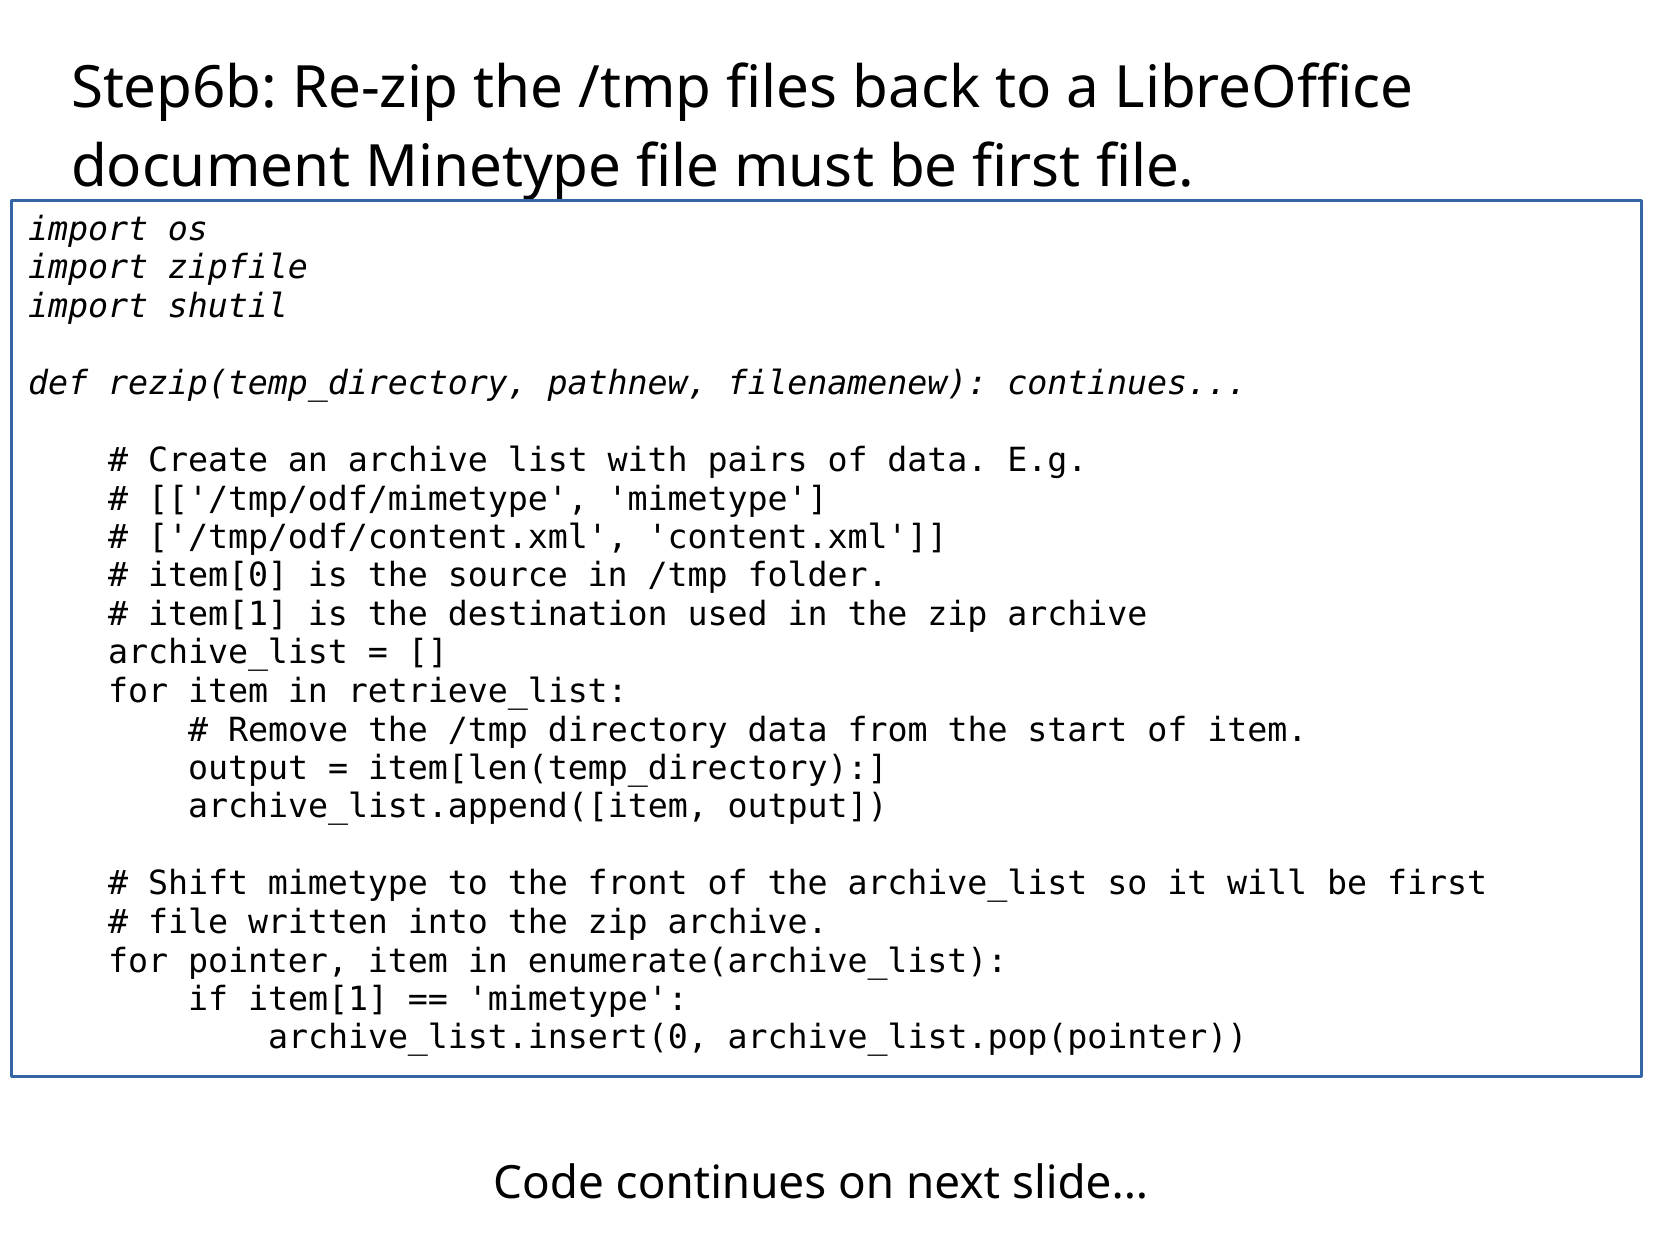

# Step6b: Re-zip the /tmp files back to a LibreOffice document Minetype file must be first file.
import os
import zipfile
import shutil
def rezip(temp_directory, pathnew, filenamenew): continues...
 # Create an archive list with pairs of data. E.g.
 # [['/tmp/odf/mimetype', 'mimetype']
 # ['/tmp/odf/content.xml', 'content.xml']]
 # item[0] is the source in /tmp folder.
 # item[1] is the destination used in the zip archive
 archive_list = []
 for item in retrieve_list:
 # Remove the /tmp directory data from the start of item.
 output = item[len(temp_directory):]
 archive_list.append([item, output])
 # Shift mimetype to the front of the archive_list so it will be first
 # file written into the zip archive.
 for pointer, item in enumerate(archive_list):
 if item[1] == 'mimetype':
 archive_list.insert(0, archive_list.pop(pointer))
Code continues on next slide...